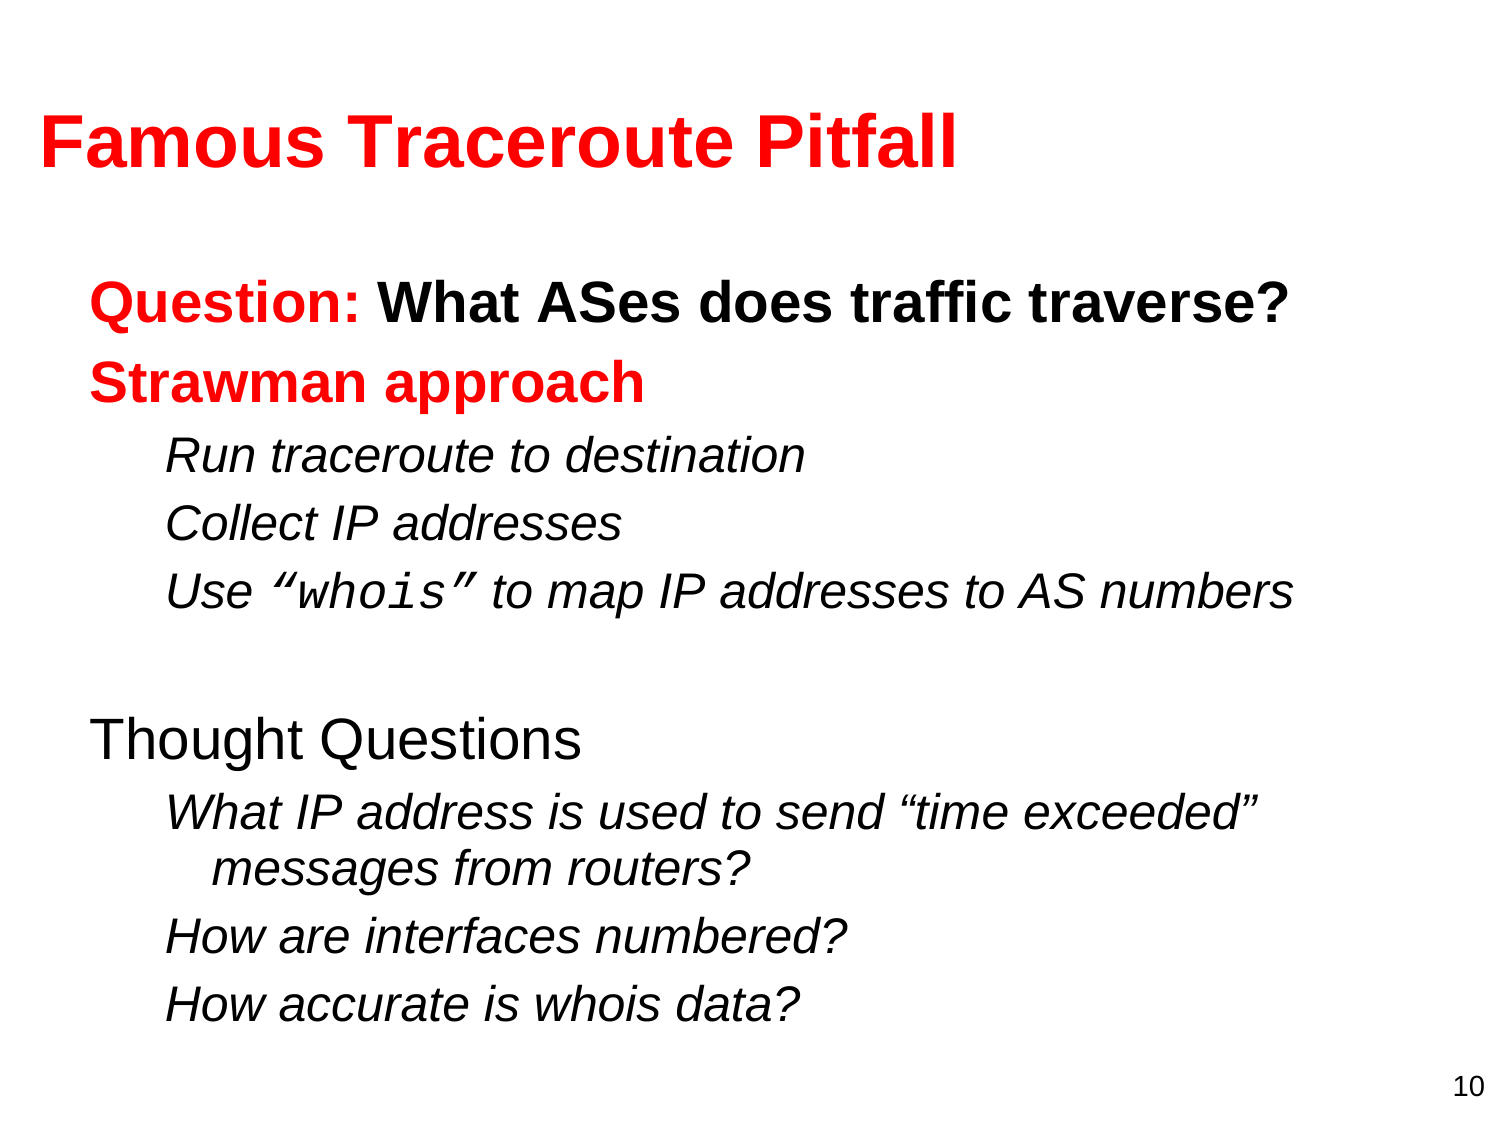

# Famous Traceroute Pitfall
Question: What ASes does traffic traverse?
Strawman approach
Run traceroute to destination
Collect IP addresses
Use “whois” to map IP addresses to AS numbers
Thought Questions
What IP address is used to send “time exceeded” messages from routers?
How are interfaces numbered?
How accurate is whois data?
10